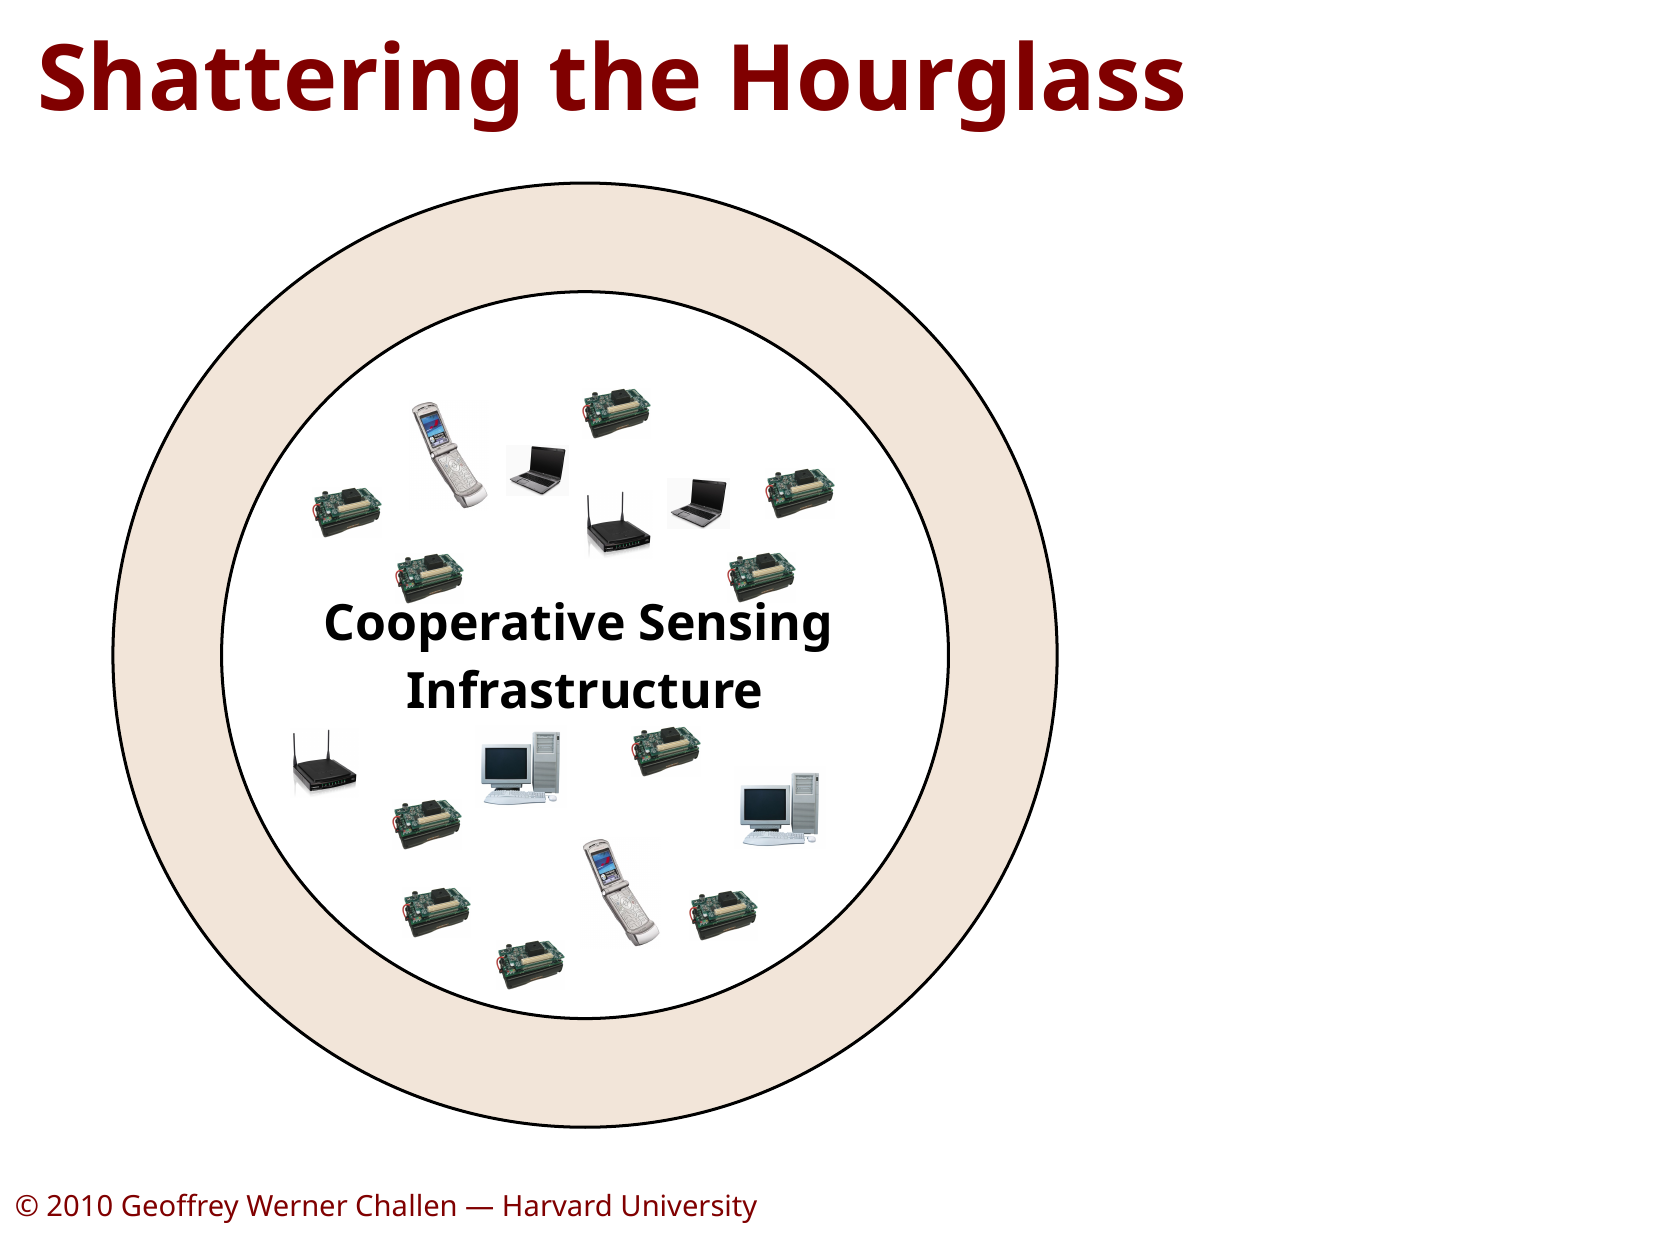

# Shattering the Hourglass
Cooperative Sensing
Infrastructure